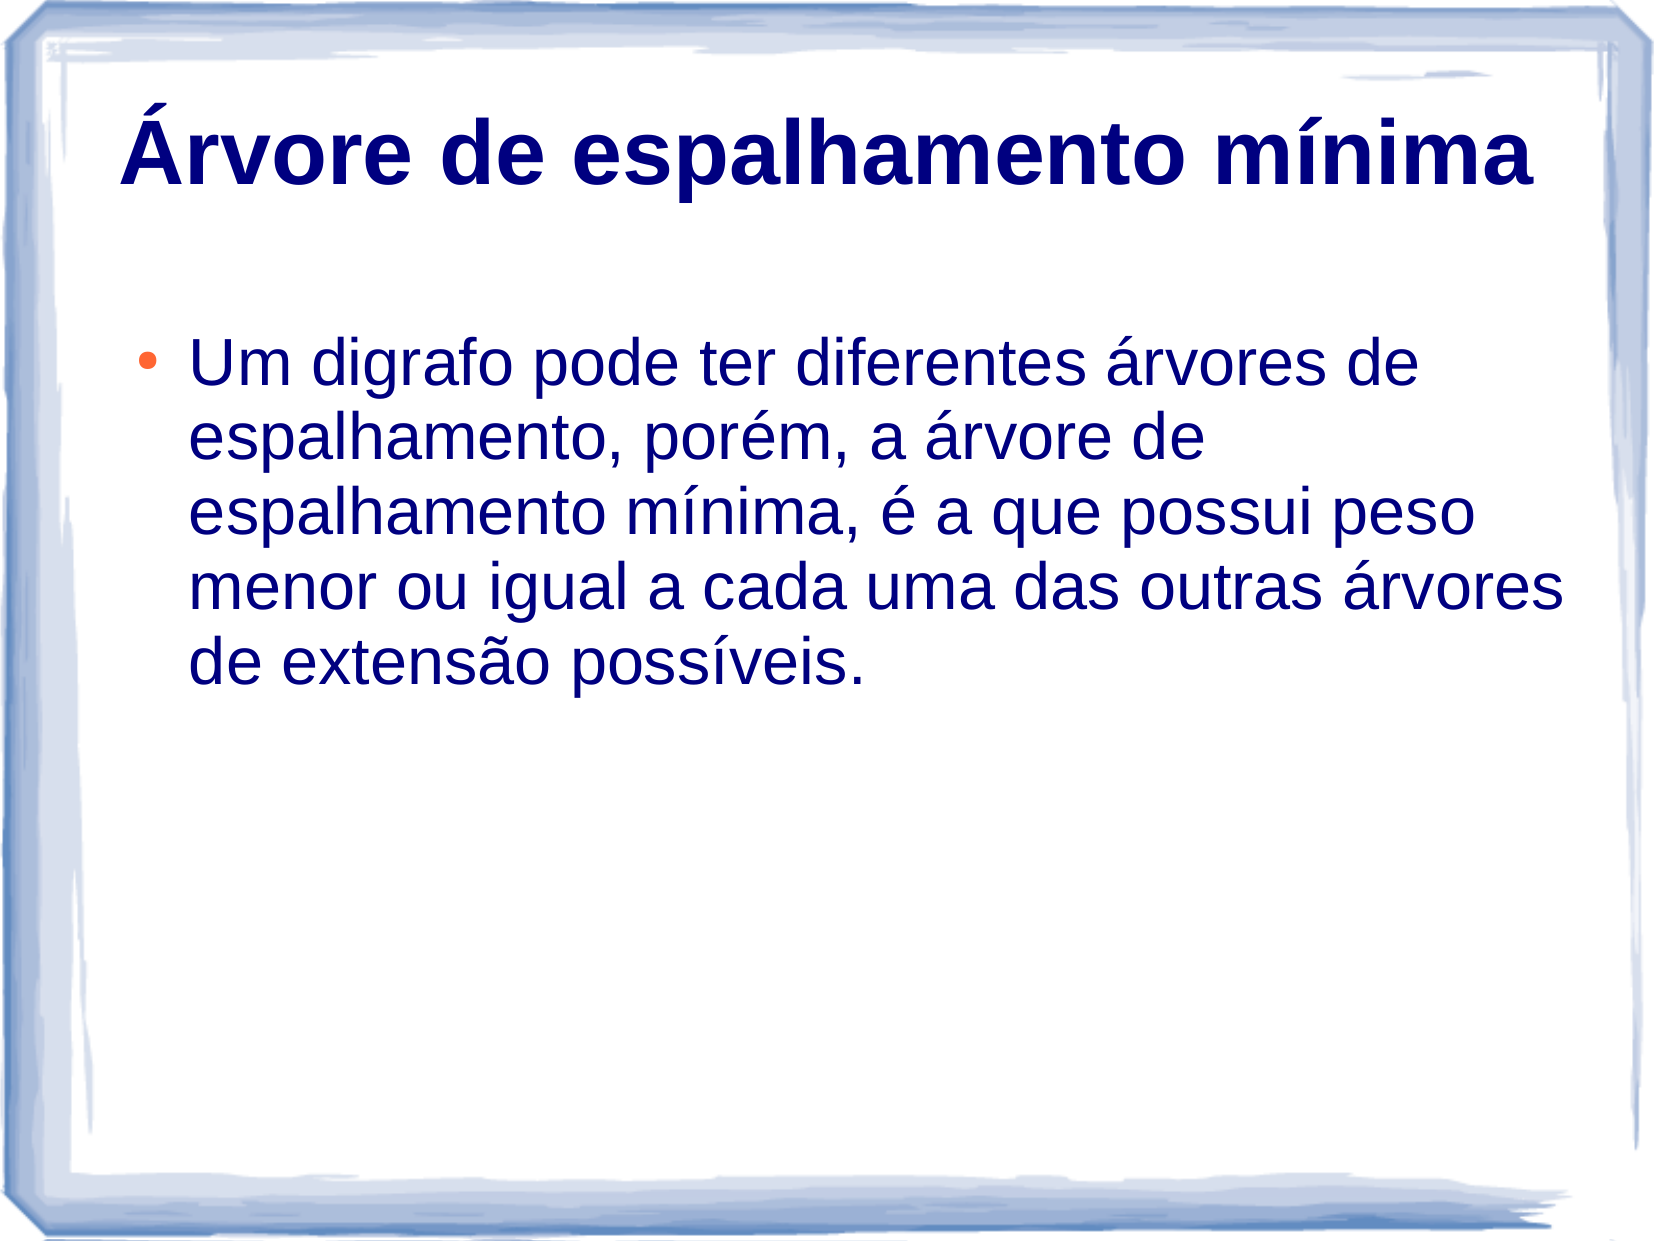

# Árvore de espalhamento mínima
Um digrafo pode ter diferentes árvores de espalhamento, porém, a árvore de espalhamento mínima, é a que possui peso menor ou igual a cada uma das outras árvores de extensão possíveis.